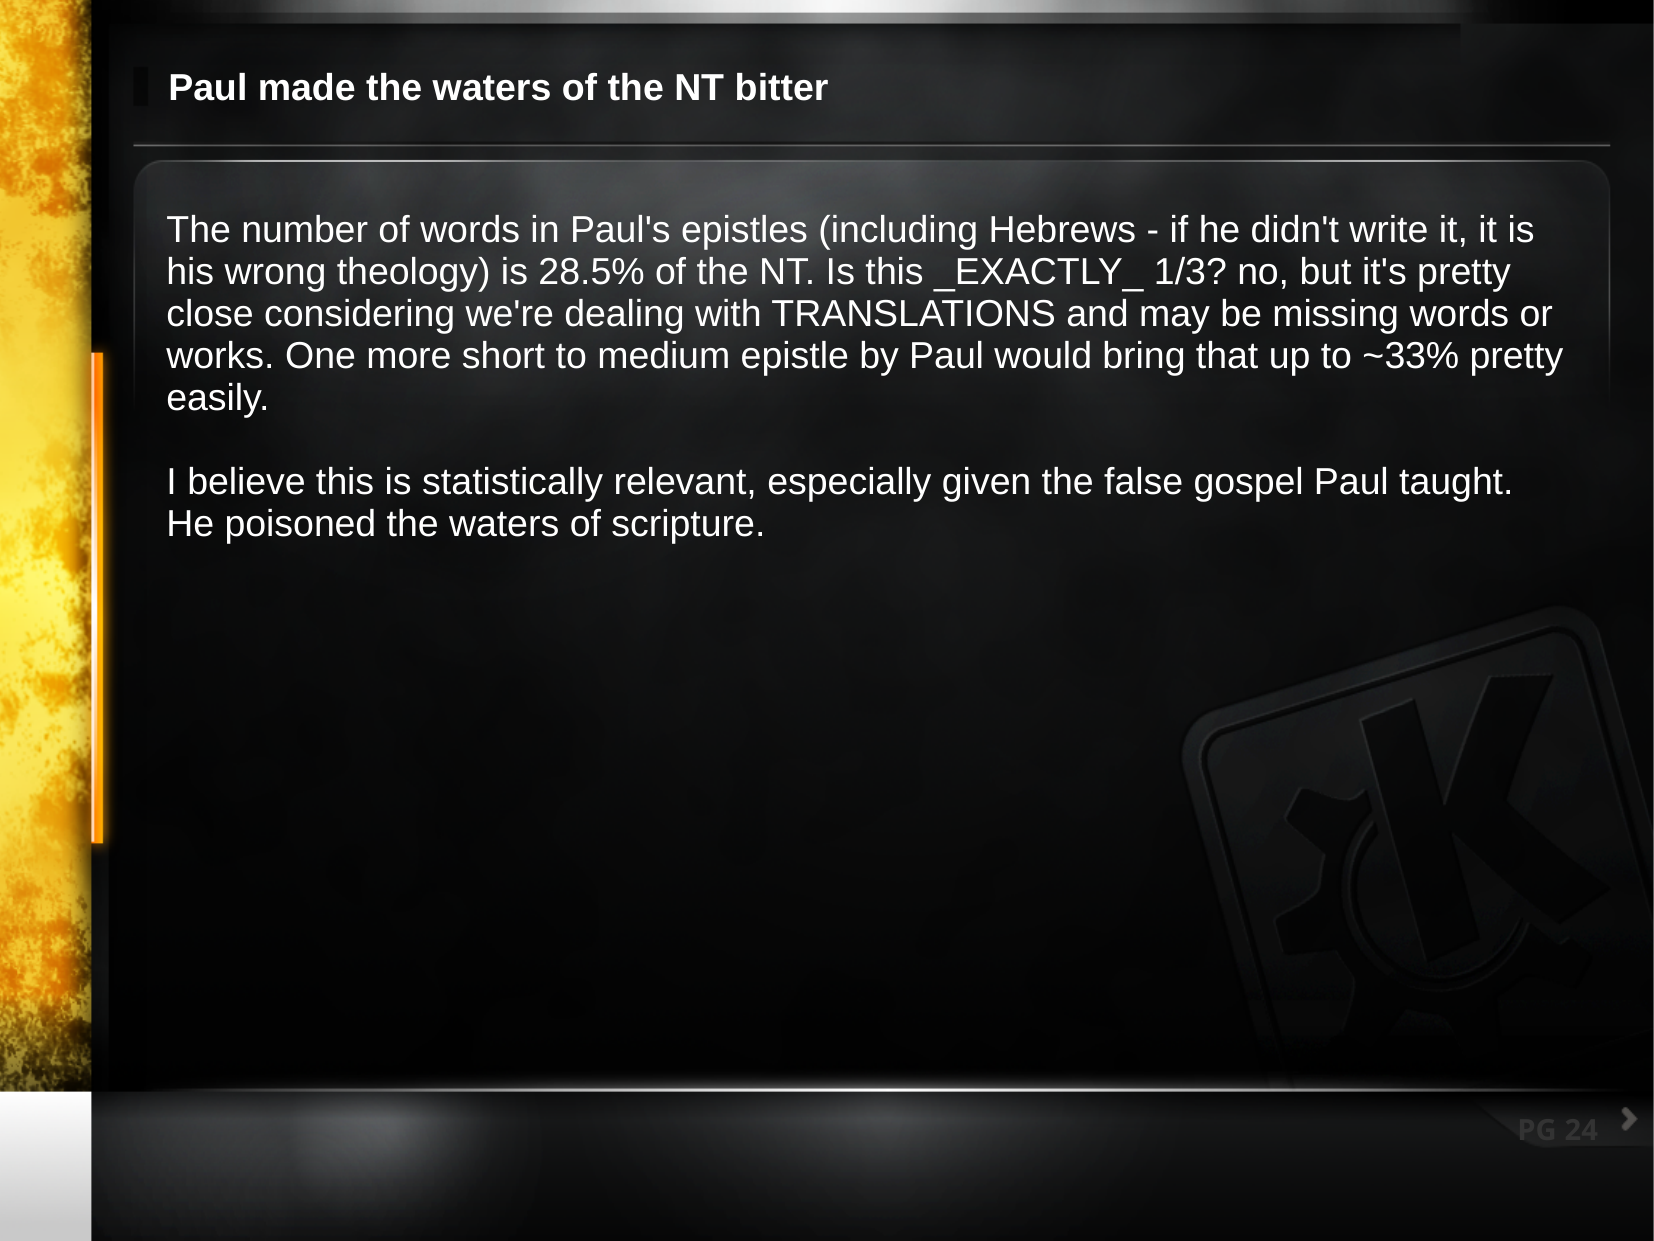

Paul made the waters of the NT bitter
The number of words in Paul's epistles (including Hebrews - if he didn't write it, it is his wrong theology) is 28.5% of the NT. Is this _EXACTLY_ 1/3? no, but it's pretty close considering we're dealing with TRANSLATIONS and may be missing words or works. One more short to medium epistle by Paul would bring that up to ~33% pretty easily.
I believe this is statistically relevant, especially given the false gospel Paul taught. He poisoned the waters of scripture.